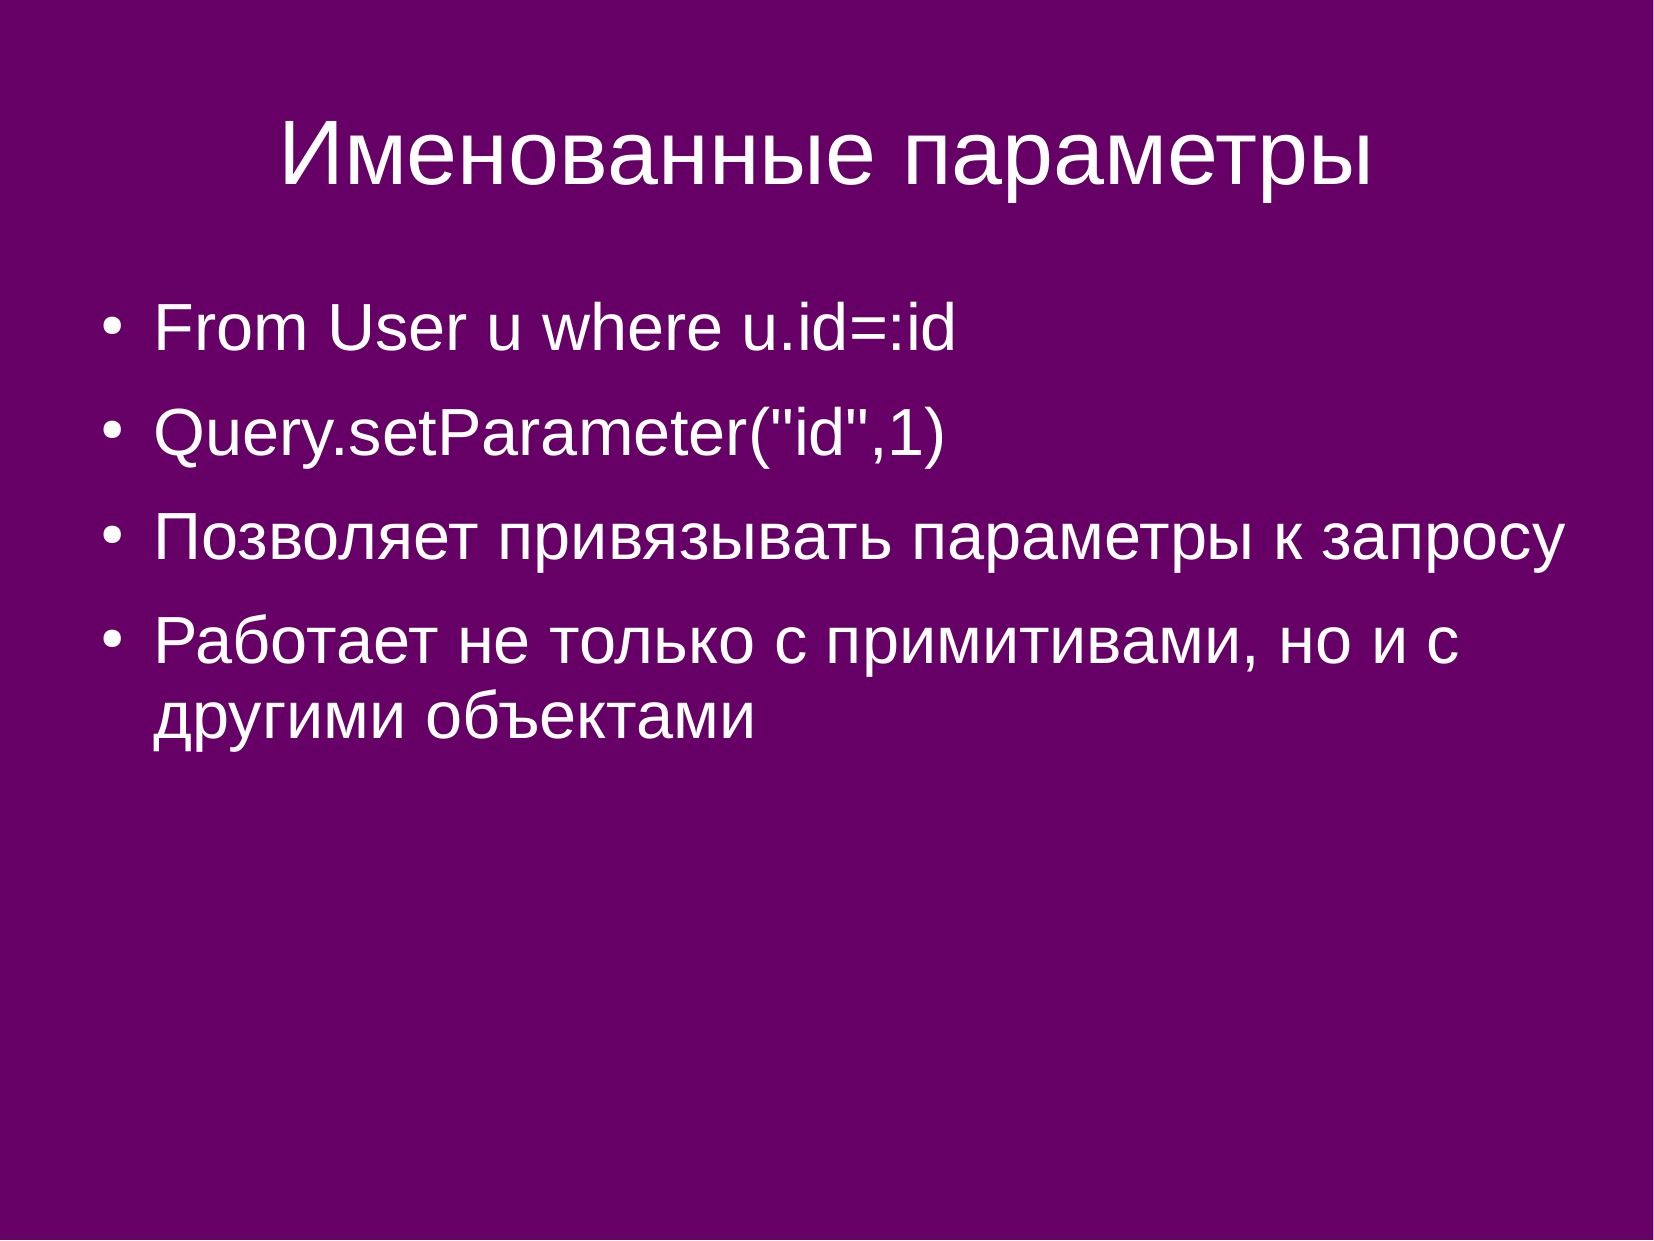

# Именованные параметры
From User u where u.id=:id
Query.setParameter("id",1)
Позволяет привязывать параметры к запросу
Работает не только с примитивами, но и с другими объектами